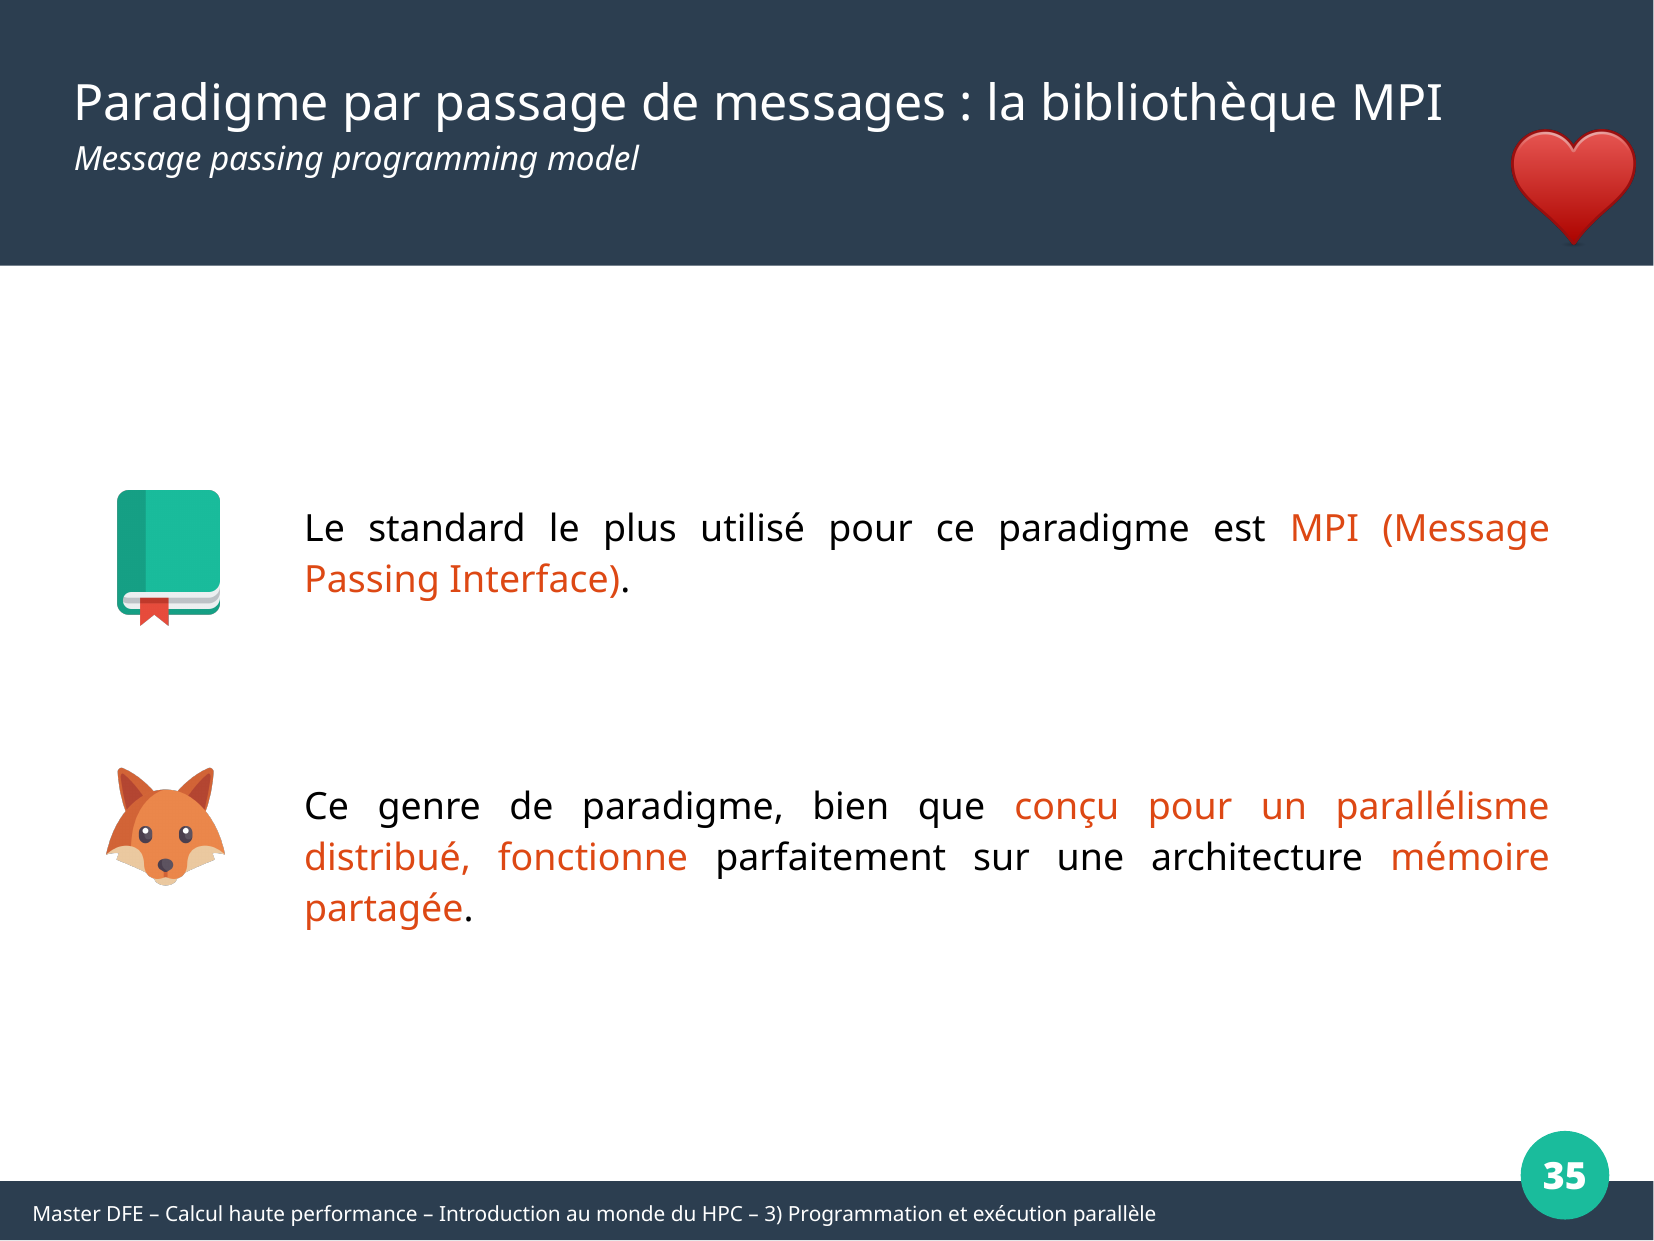

Paradigme par passage de messages : la bibliothèque MPI
Message passing programming model
Le standard le plus utilisé pour ce paradigme est MPI (Message Passing Interface).
Ce genre de paradigme, bien que conçu pour un parallélisme distribué, fonctionne parfaitement sur une architecture mémoire partagée.
35
Master DFE – Calcul haute performance – Introduction au monde du HPC – 3) Programmation et exécution parallèle